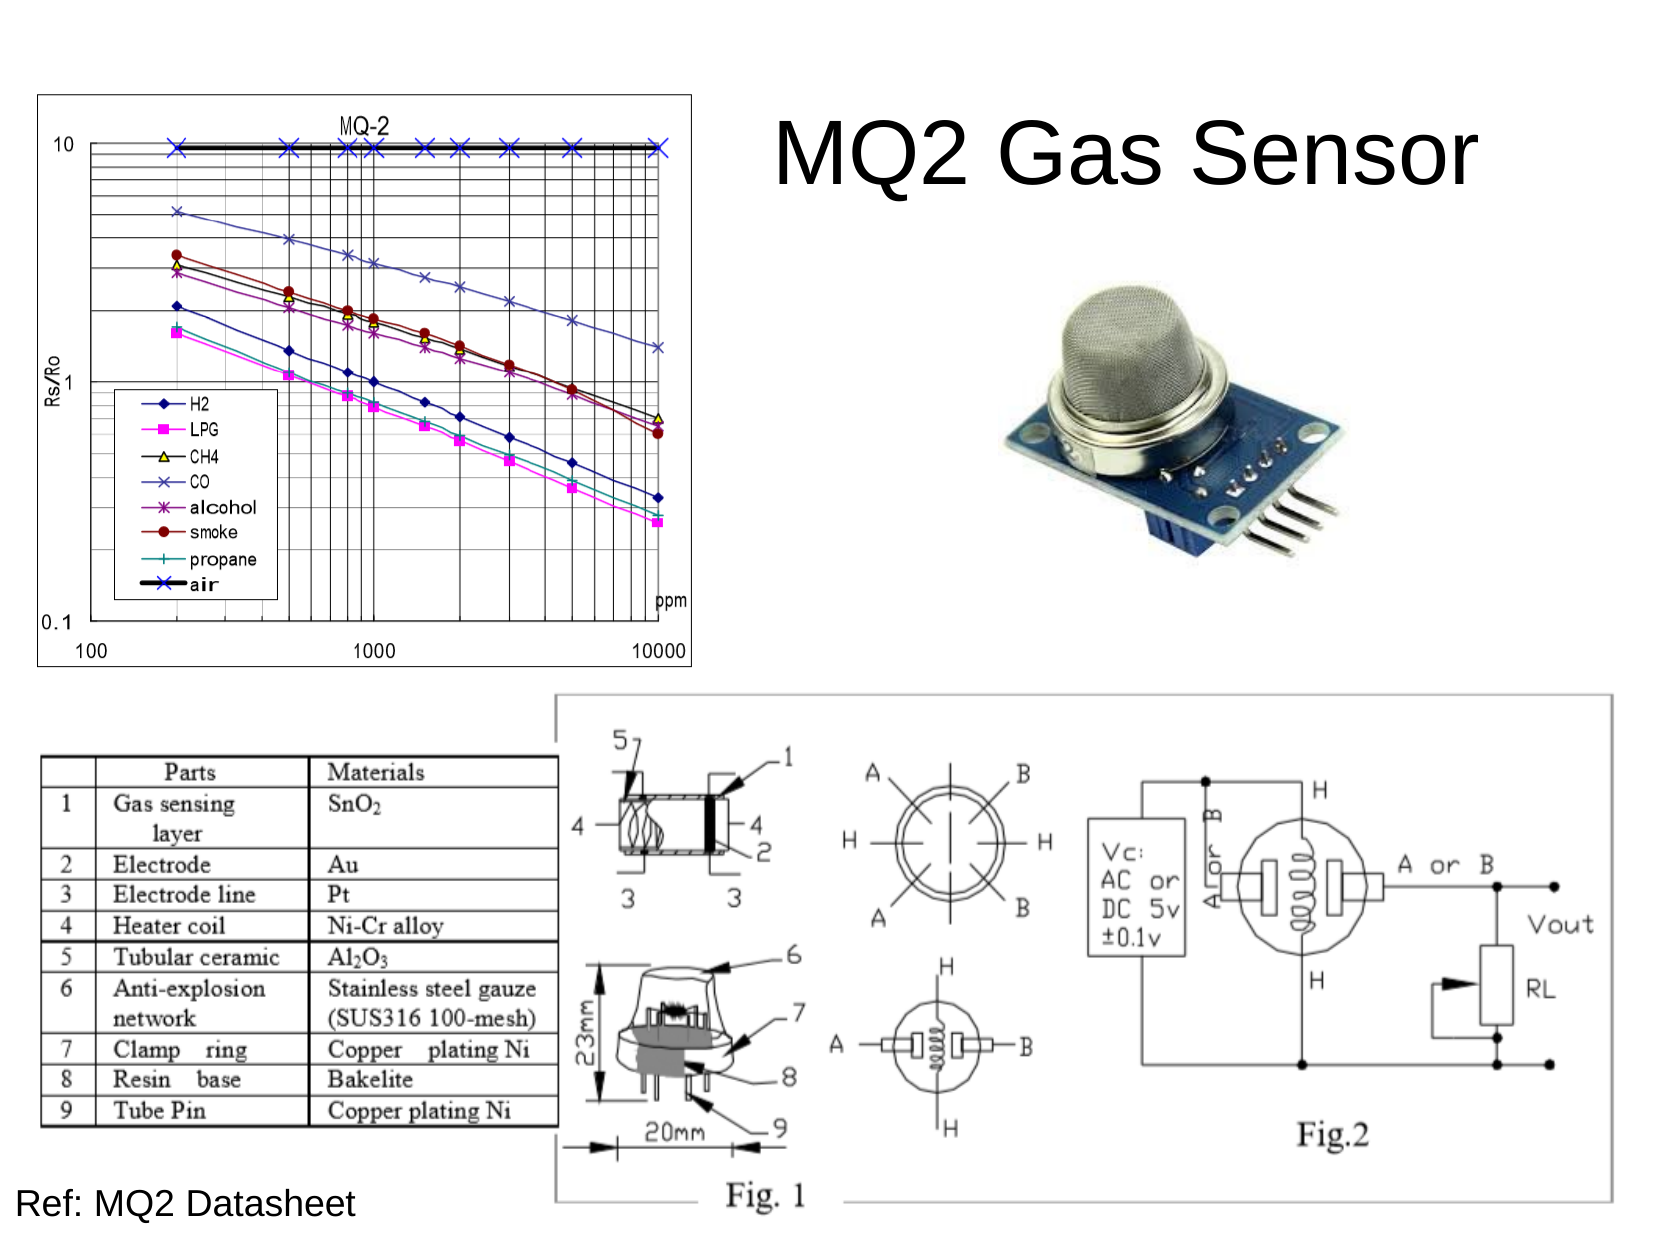

# MQ2 Gas Sensor
Ref: MQ2 Datasheet